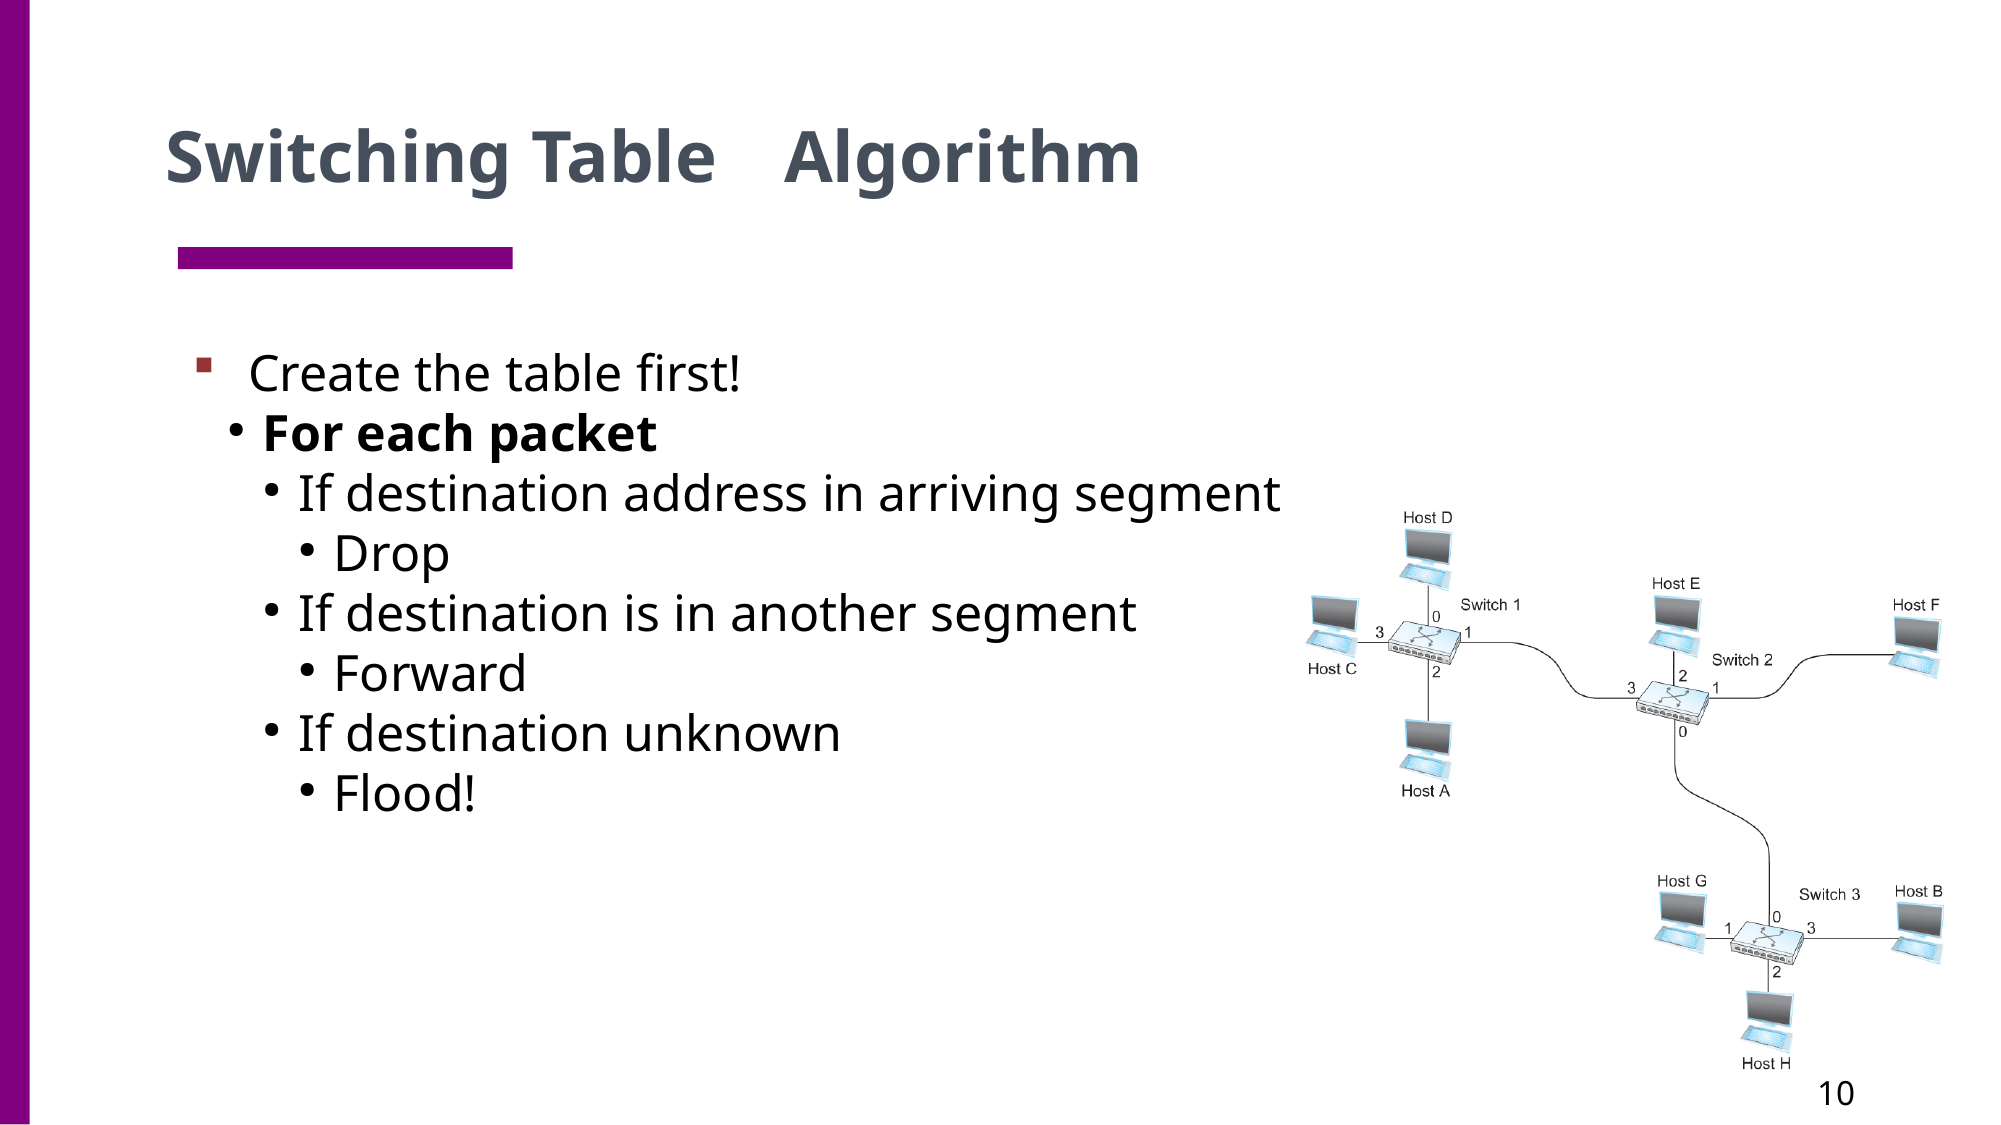

Switching Table	 Algorithm
Create the table first!
For each packet
If destination address in arriving segment
Drop
If destination is in another segment
Forward
If destination unknown
Flood!